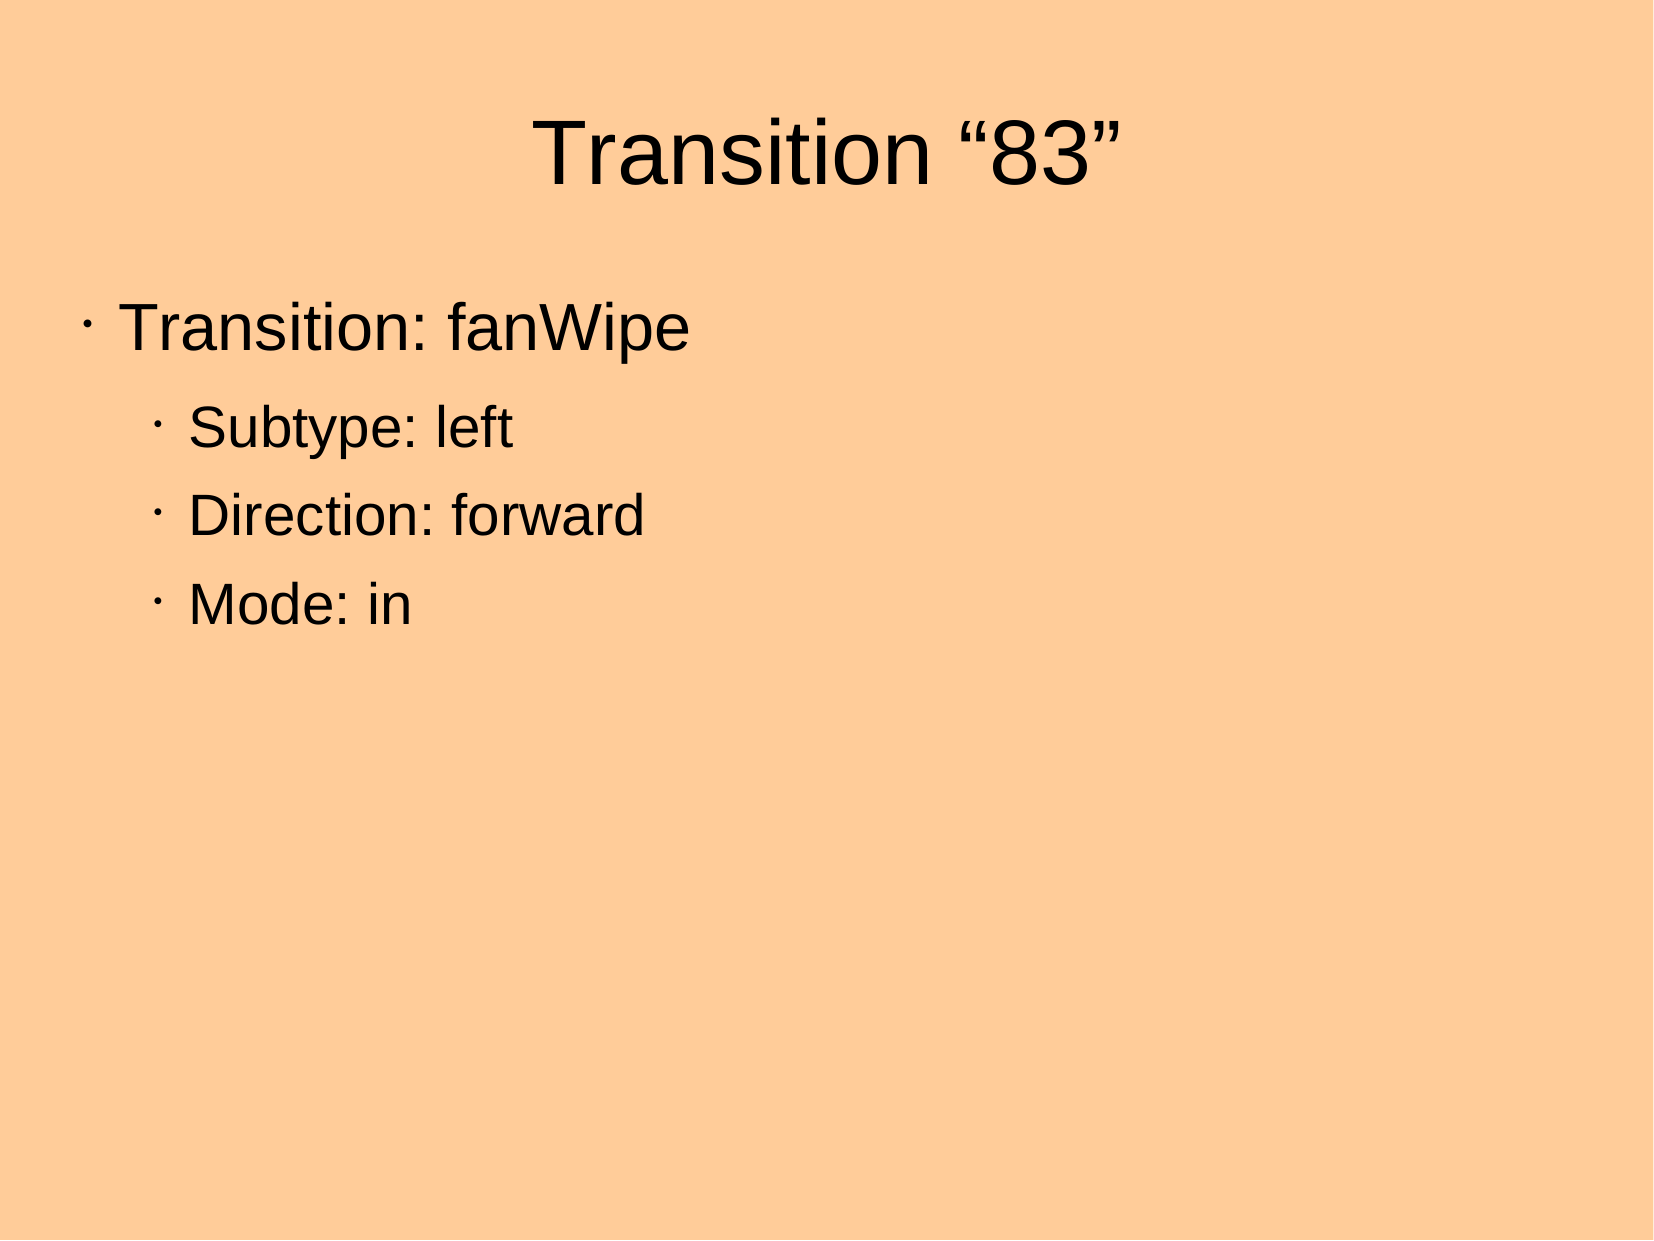

# Transition “83”
Transition: fanWipe
Subtype: left
Direction: forward
Mode: in